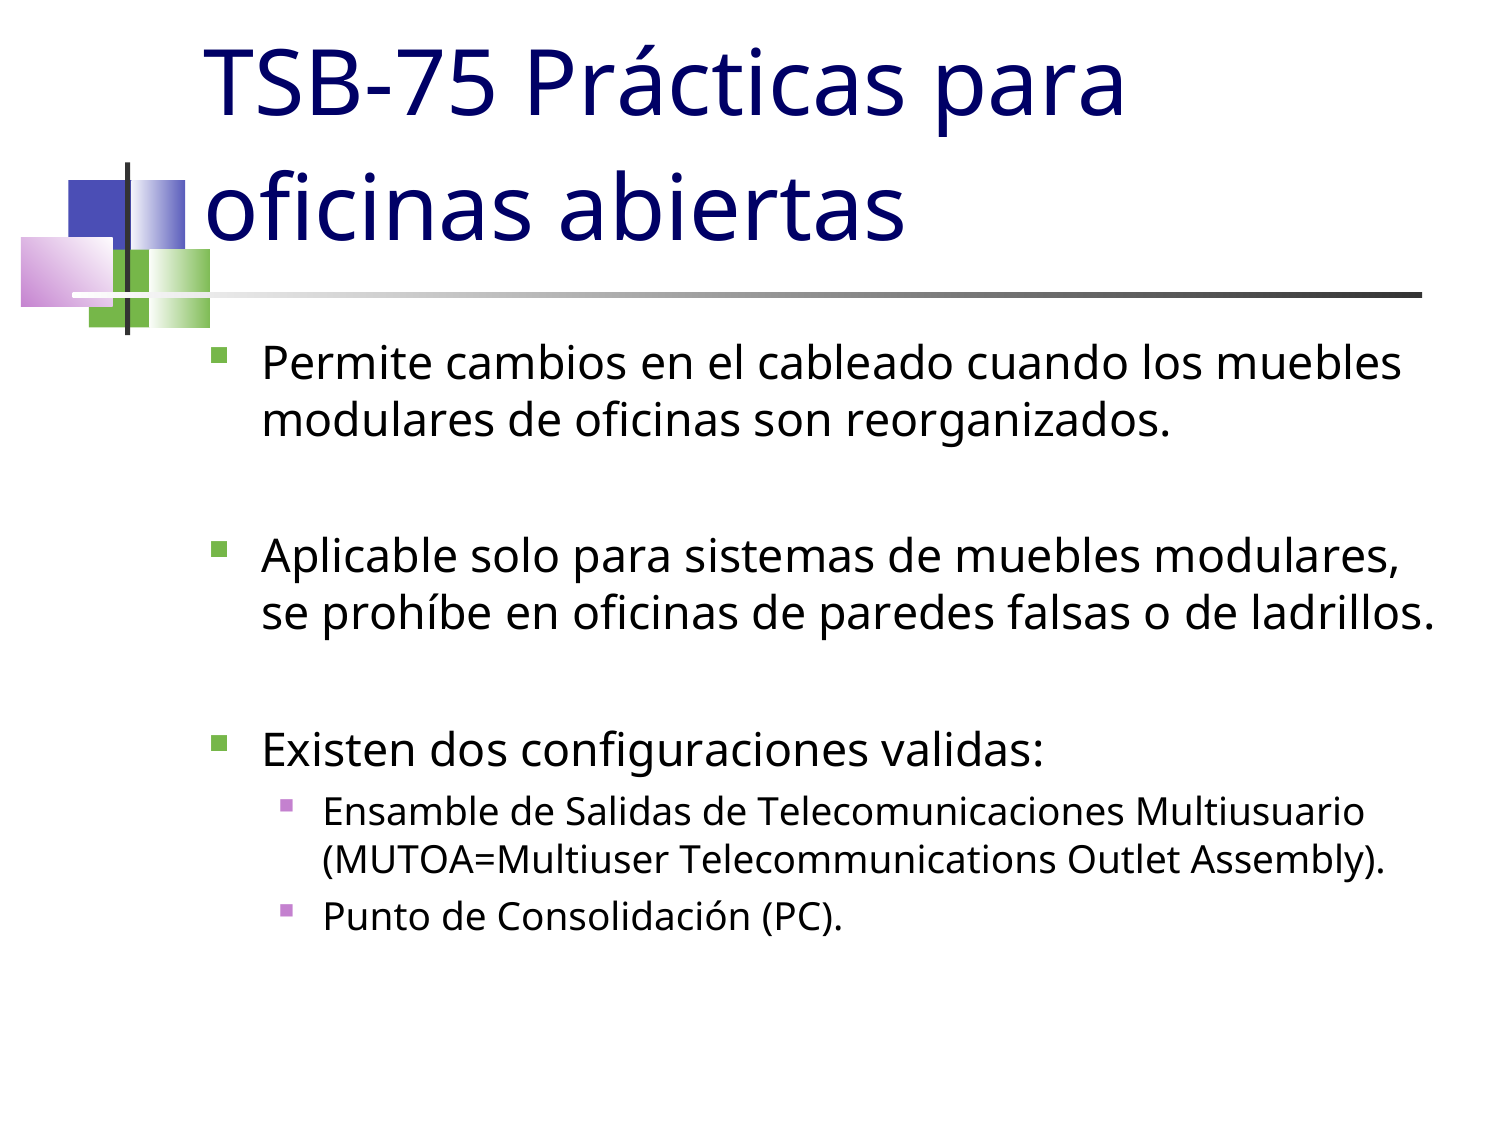

# TSB-75 Prácticas para oficinas abiertas
Permite cambios en el cableado cuando los muebles modulares de oficinas son reorganizados.
Aplicable solo para sistemas de muebles modulares, se prohíbe en oficinas de paredes falsas o de ladrillos.
Existen dos configuraciones validas:
Ensamble de Salidas de Telecomunicaciones Multiusuario (MUTOA=Multiuser Telecommunications Outlet Assembly).
Punto de Consolidación (PC).